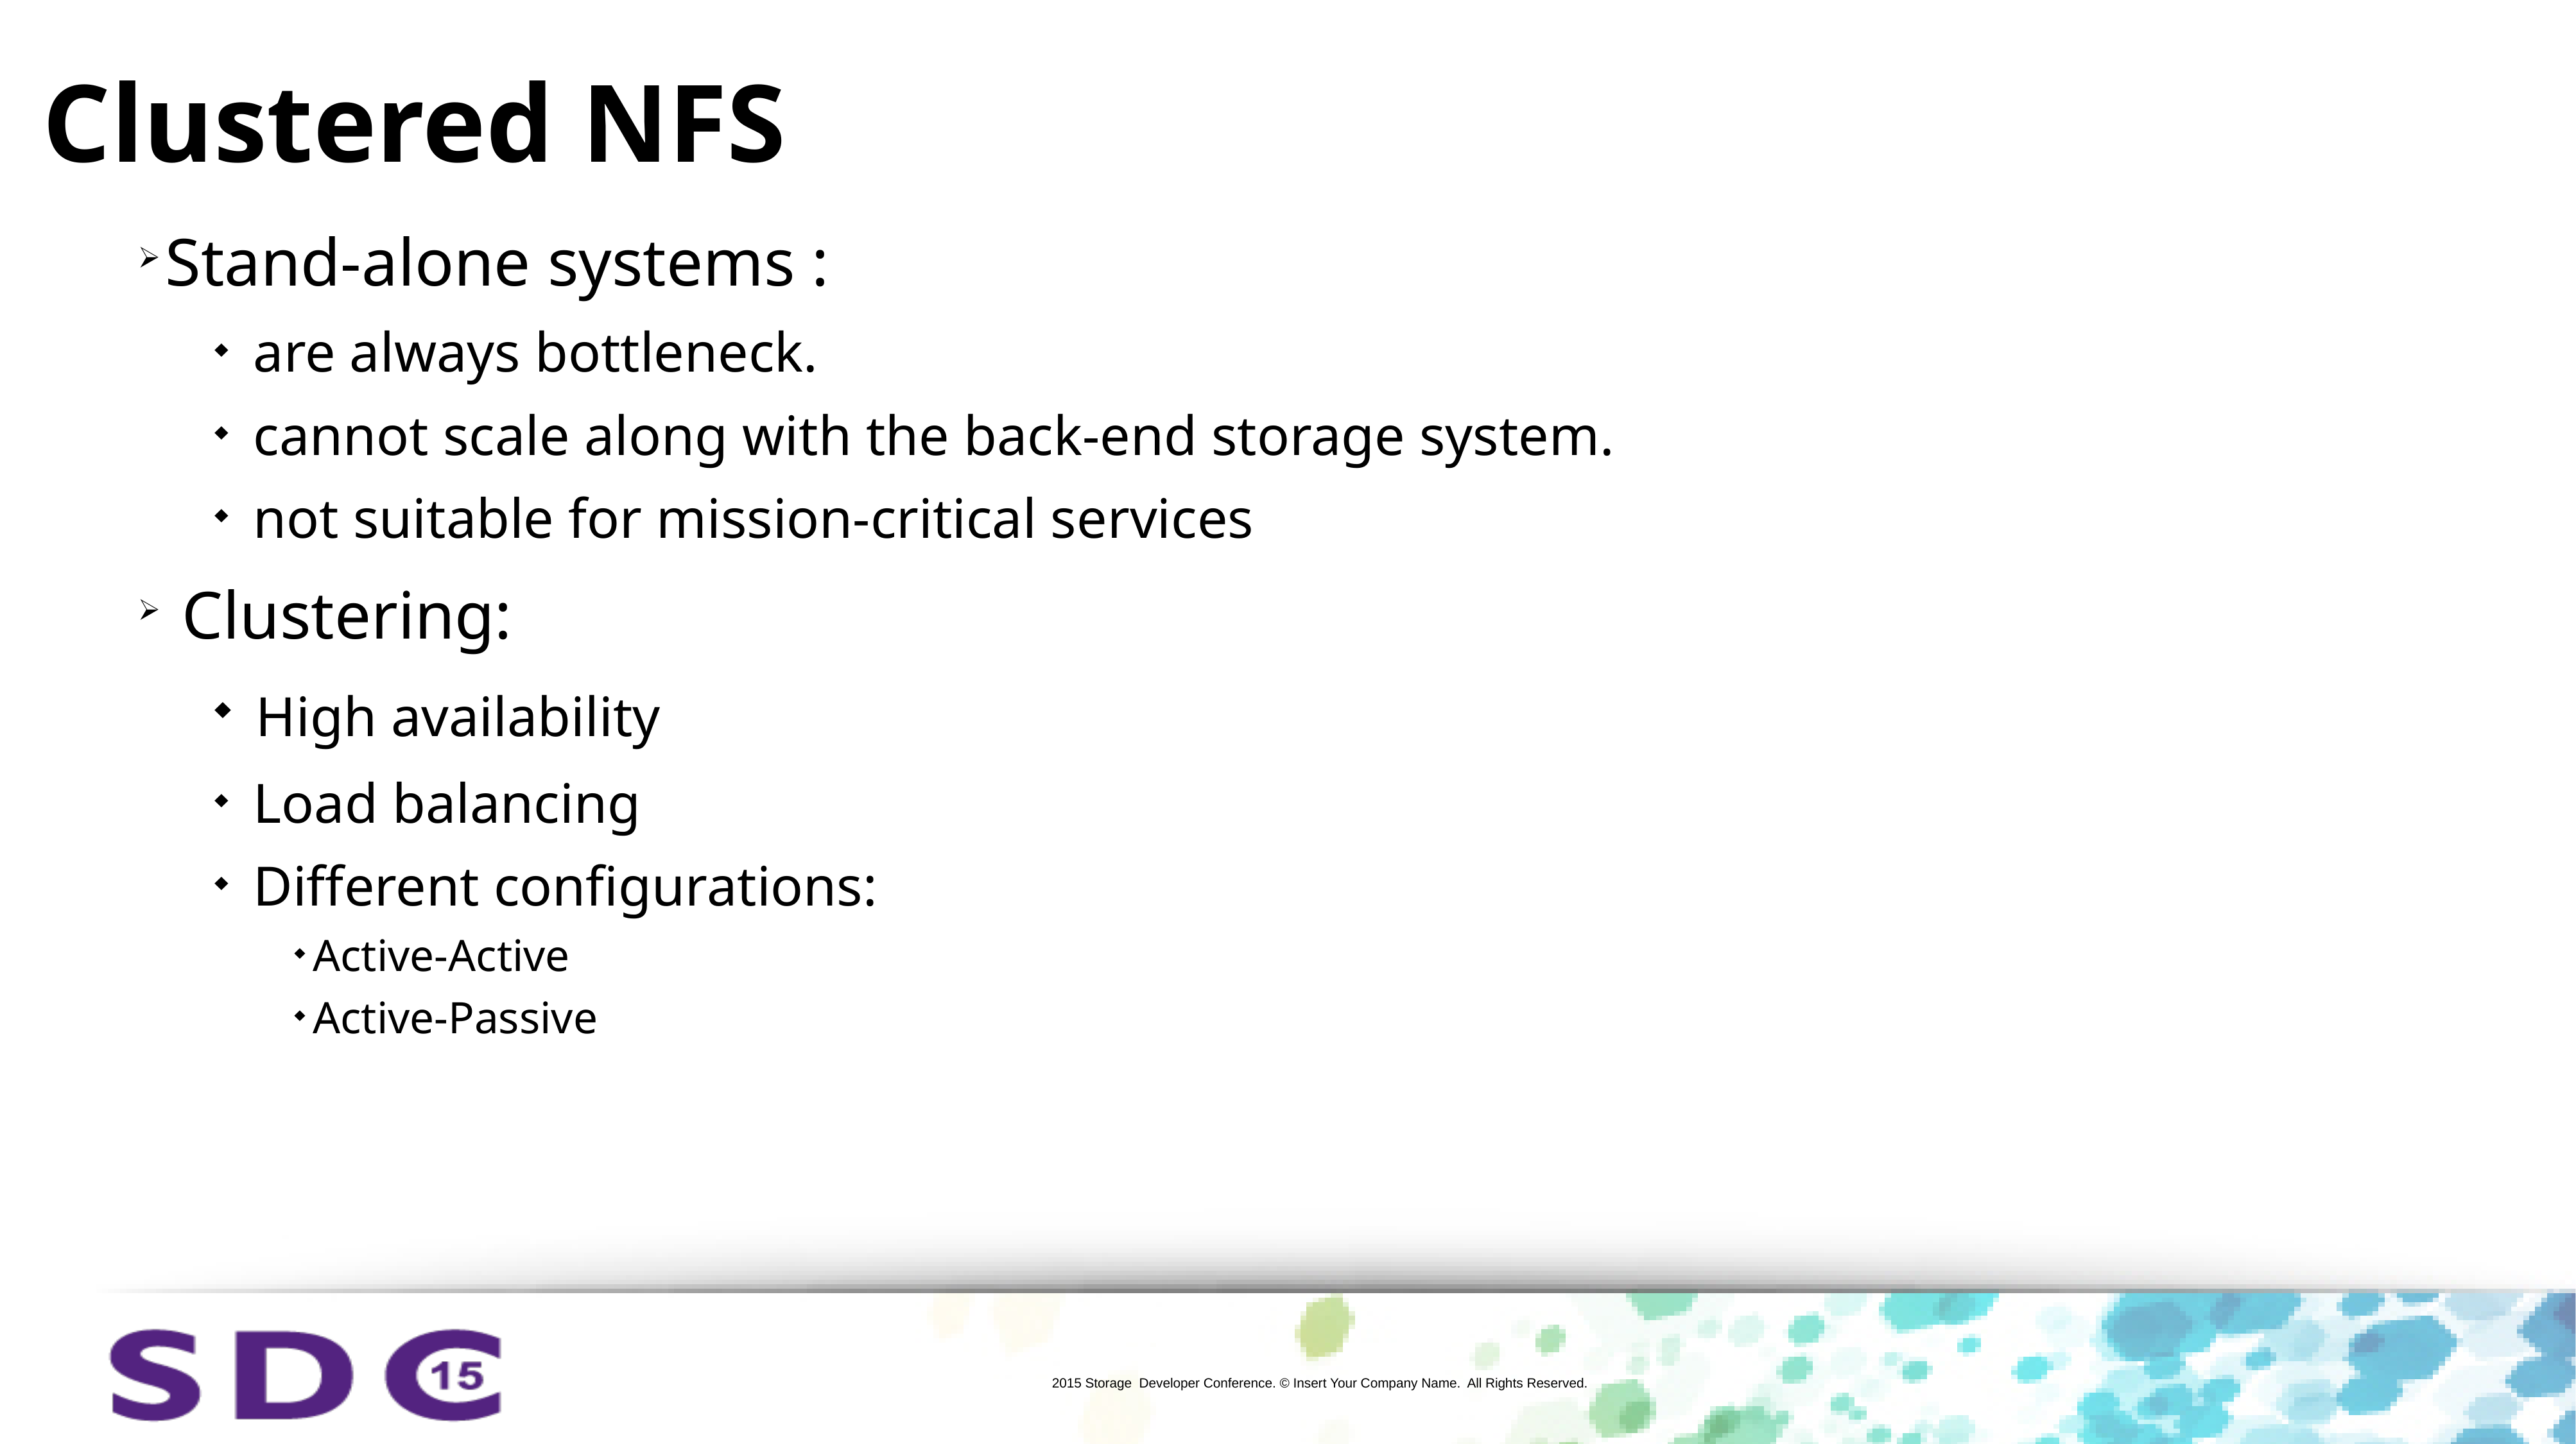

# Clustered NFS
Stand-alone systems :
 are always bottleneck.
 cannot scale along with the back-end storage system.
 not suitable for mission-critical services
 Clustering:
 High availability
 Load balancing
 Different configurations:
Active-Active
Active-Passive